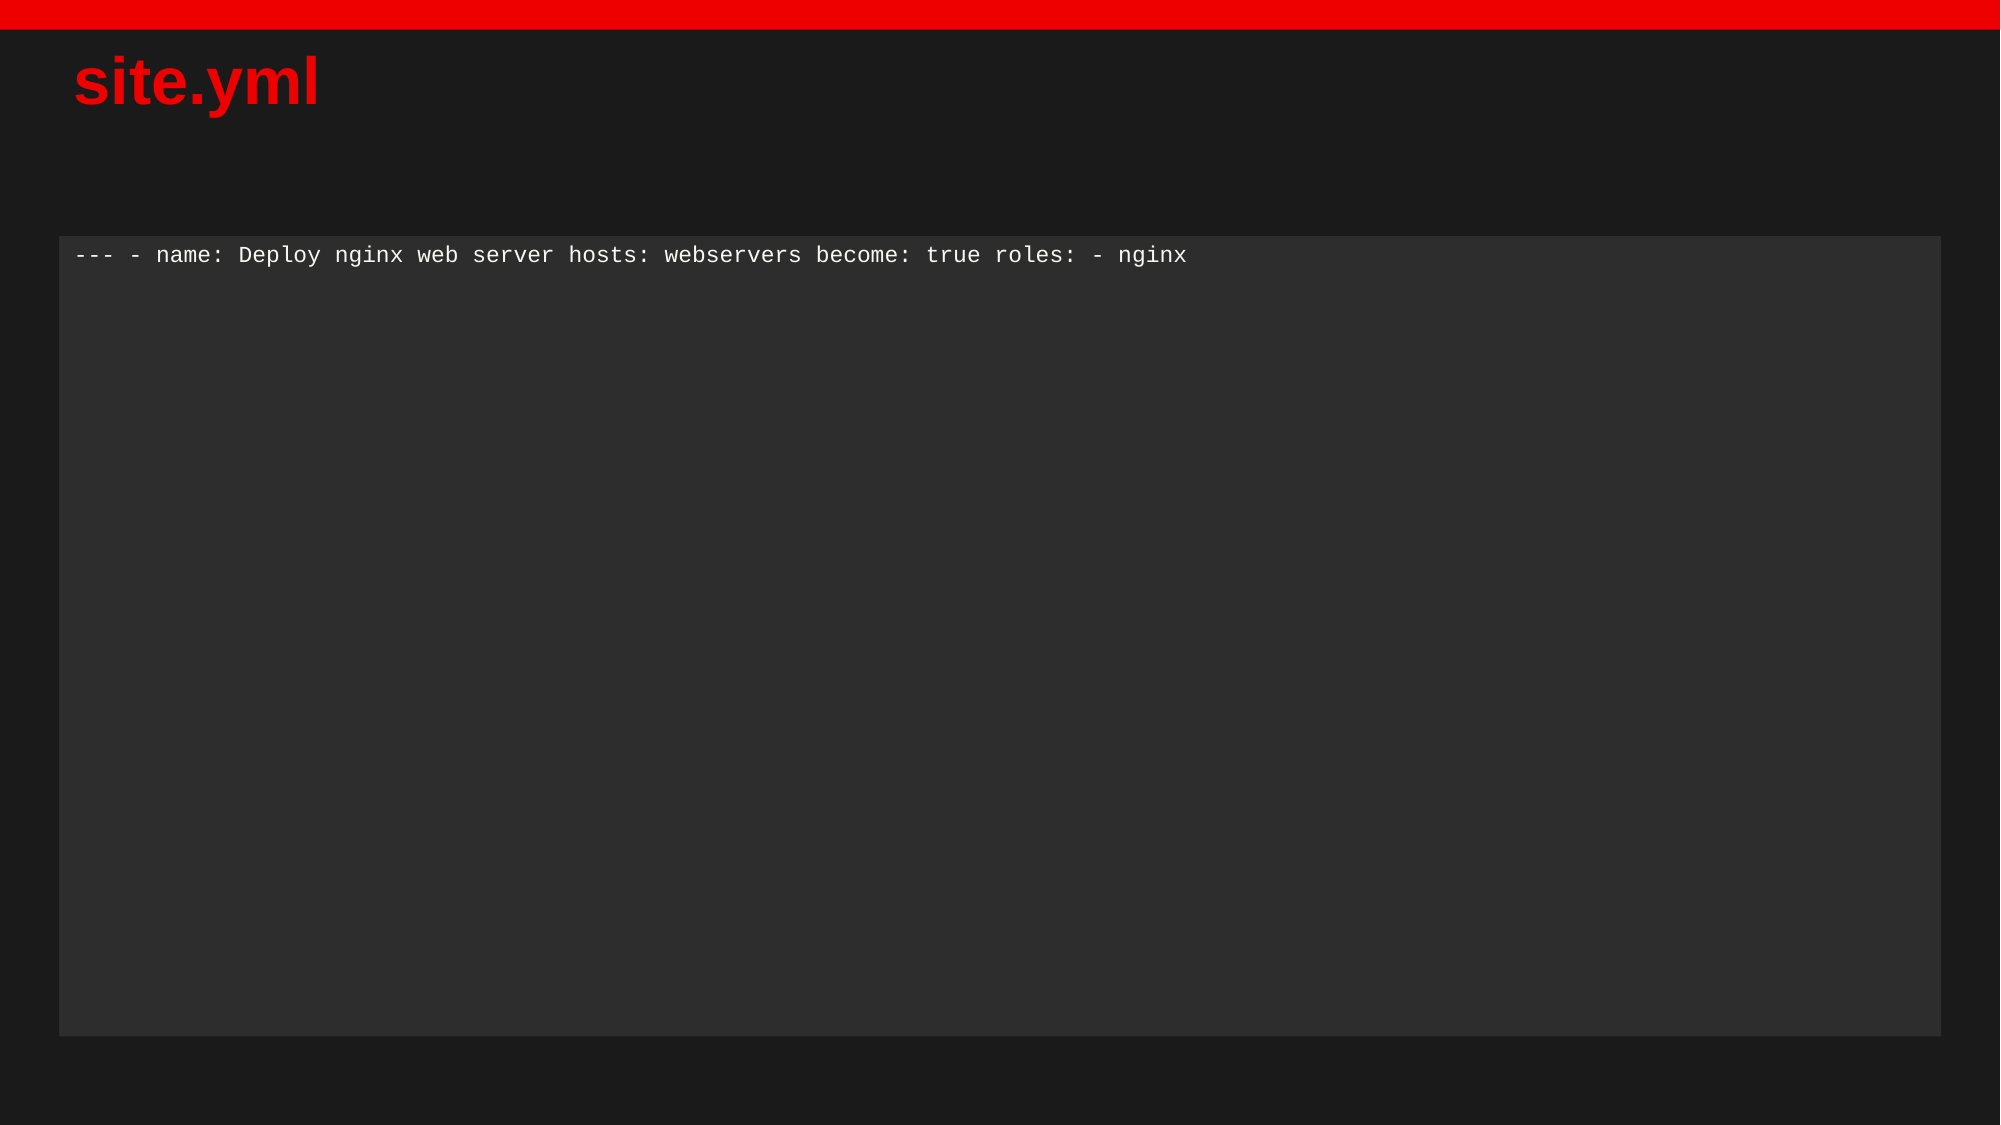

site.yml
--- - name: Deploy nginx web server hosts: webservers become: true roles: - nginx